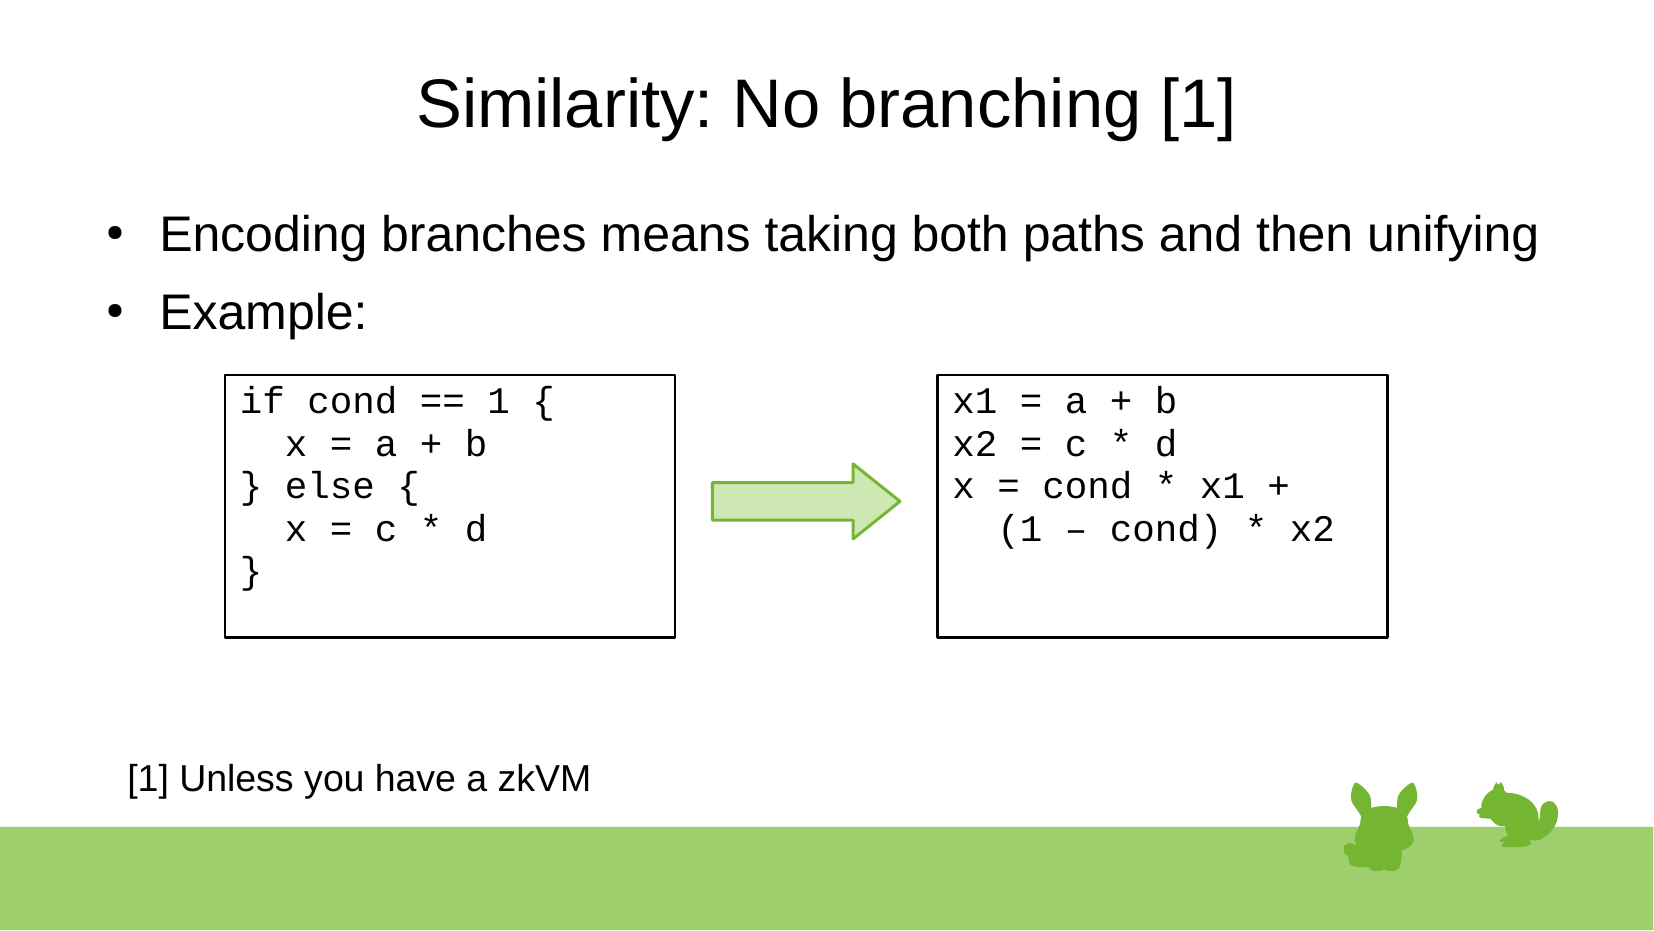

# Similarity: No branching [1]
Encoding branches means taking both paths and then unifying
Example:
if cond == 1 {
 x = a + b
} else {
 x = c * d
}
x1 = a + b
x2 = c * d
x = cond * x1 +
 (1 – cond) * x2
[1] Unless you have a zkVM